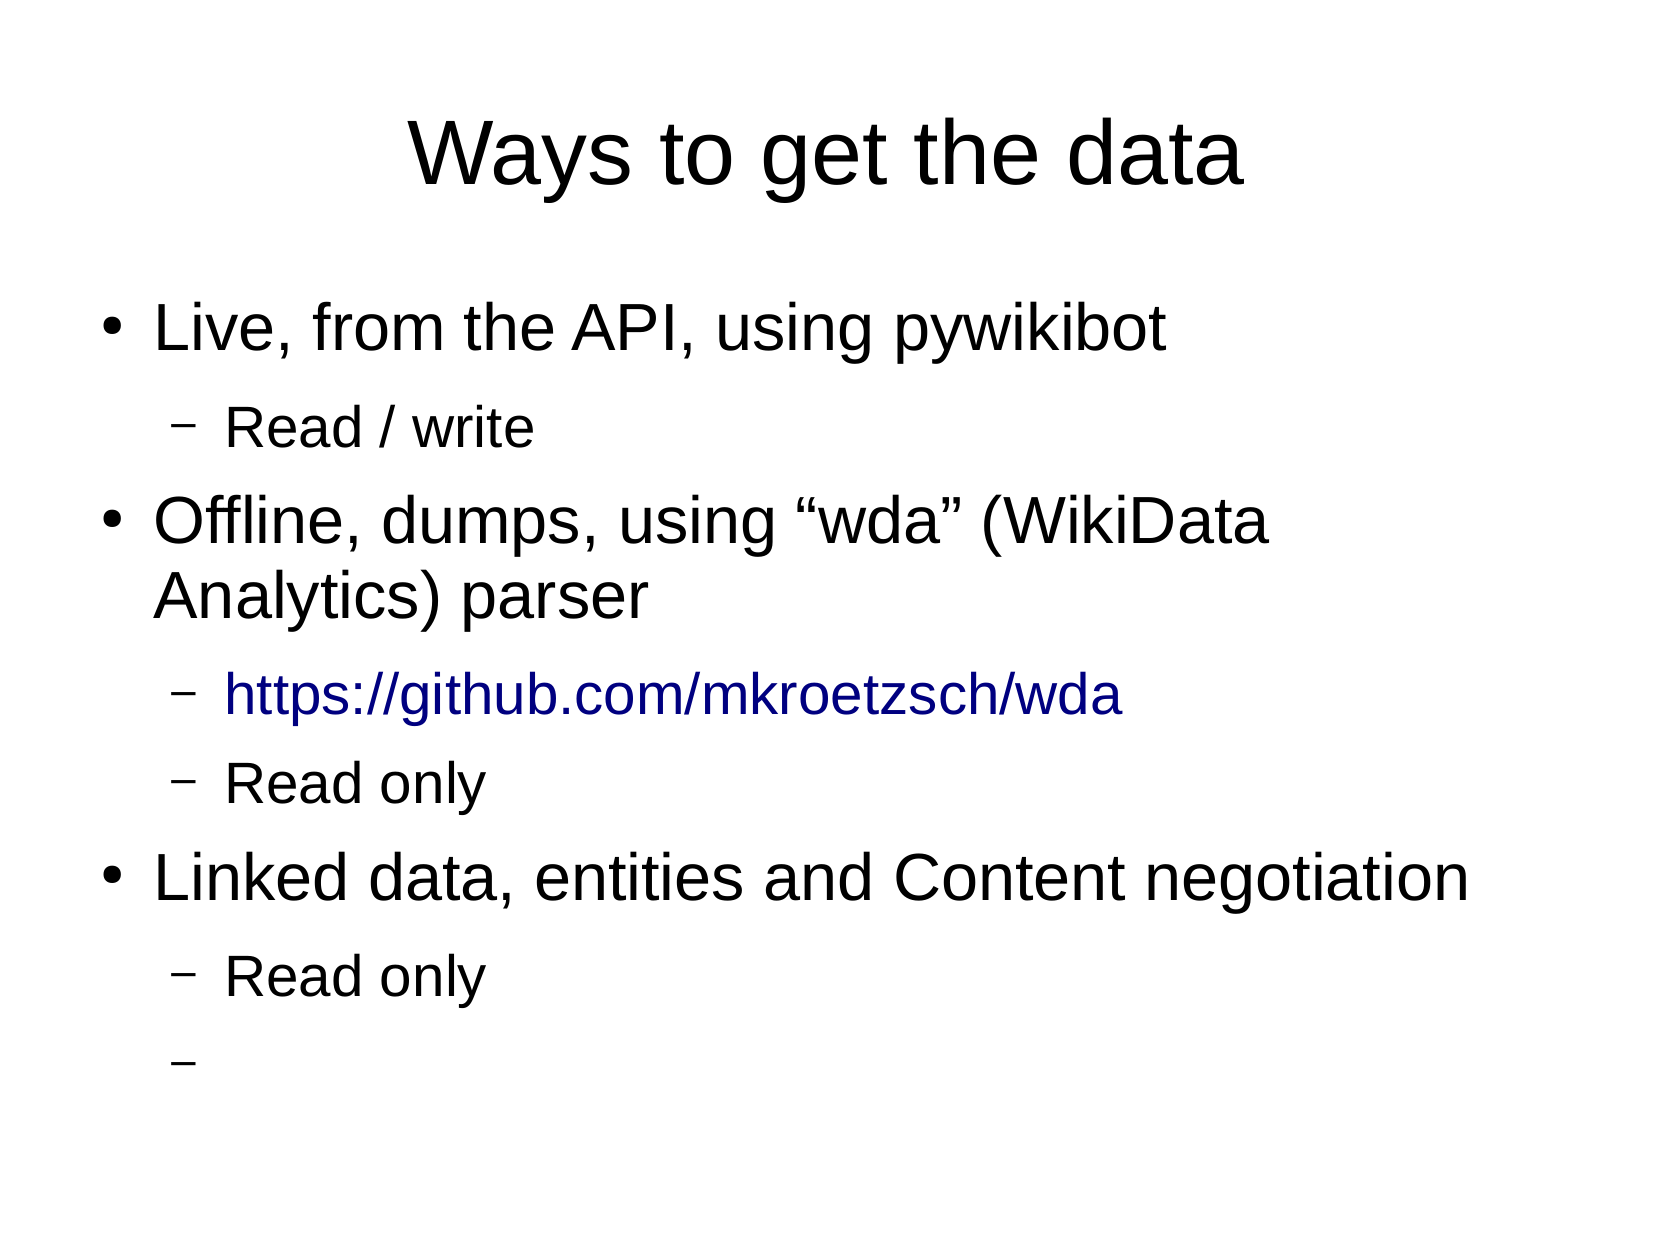

# Ways to get the data
Live, from the API, using pywikibot
Read / write
Offline, dumps, using “wda” (WikiData Analytics) parser
https://github.com/mkroetzsch/wda
Read only
Linked data, entities and Content negotiation
Read only